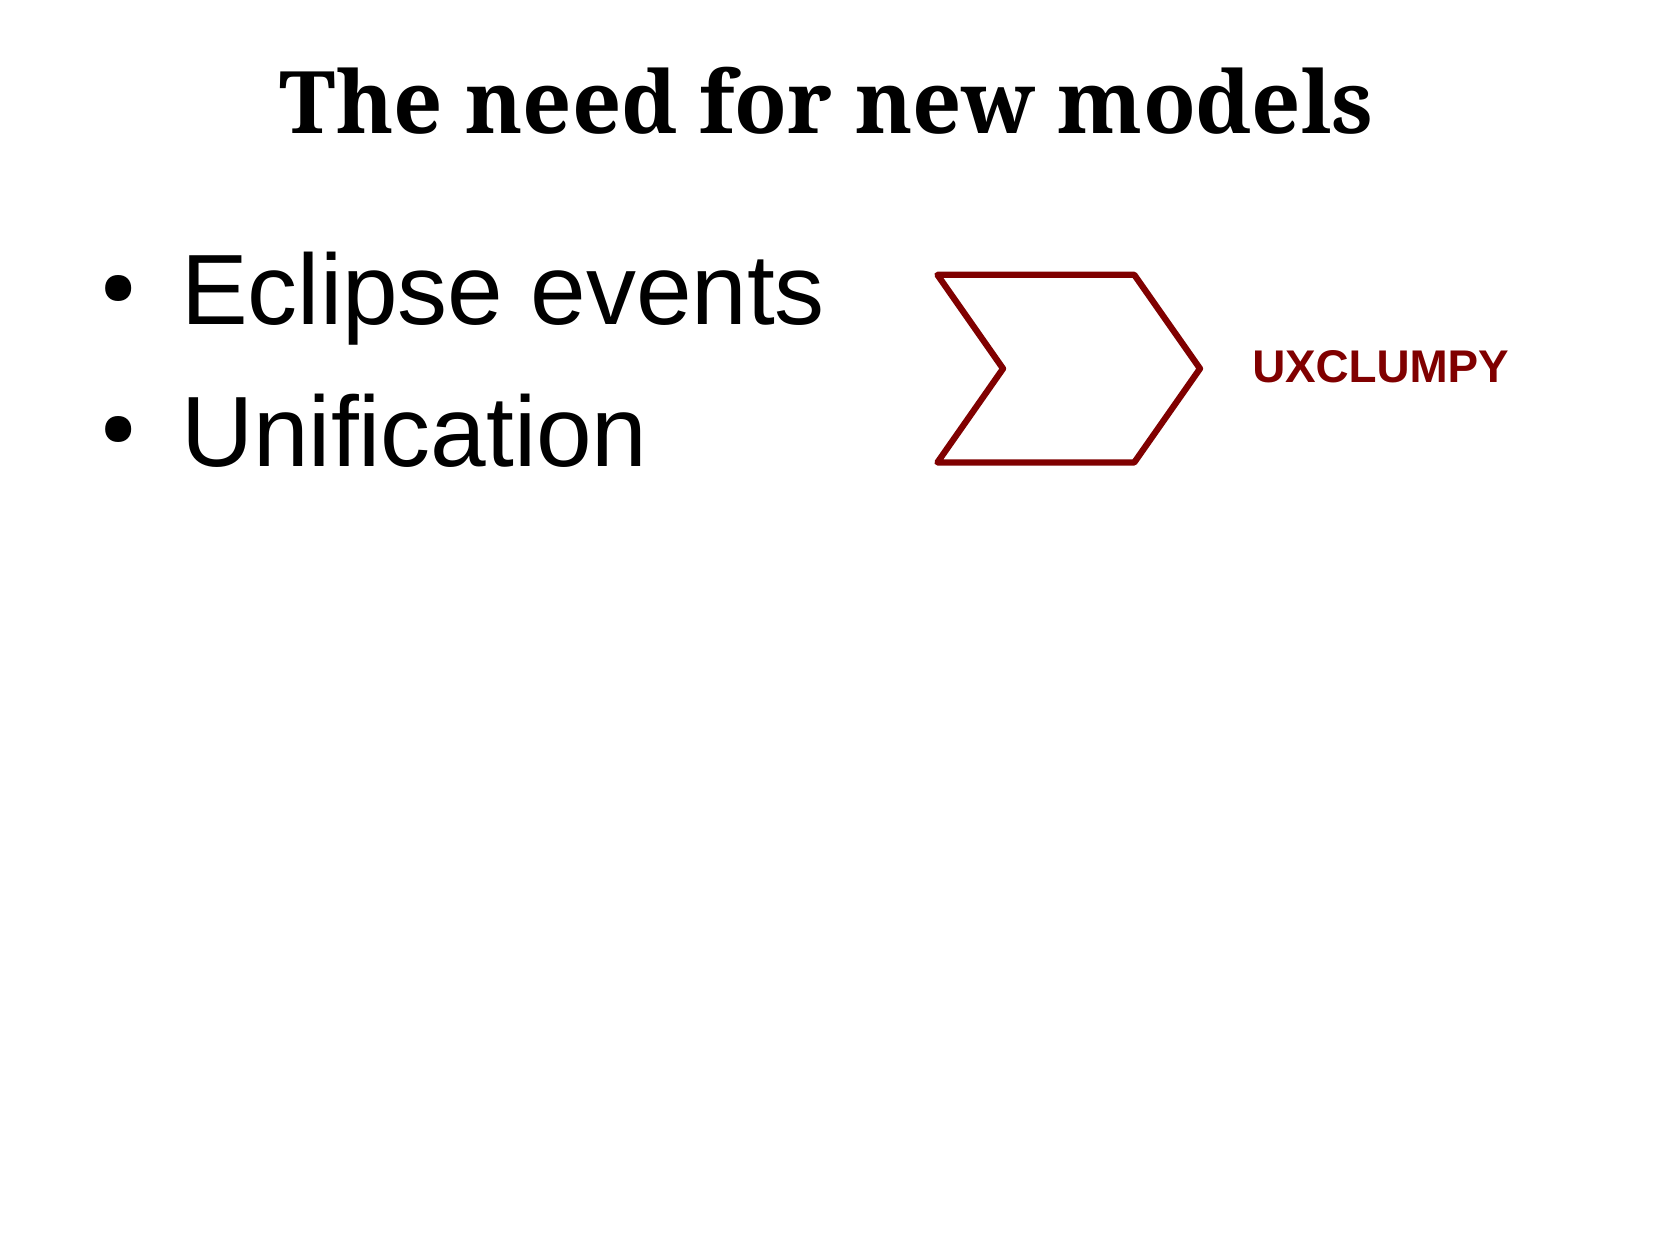

# The need for new models
 Eclipse events
 Unification
UXCLUMPY